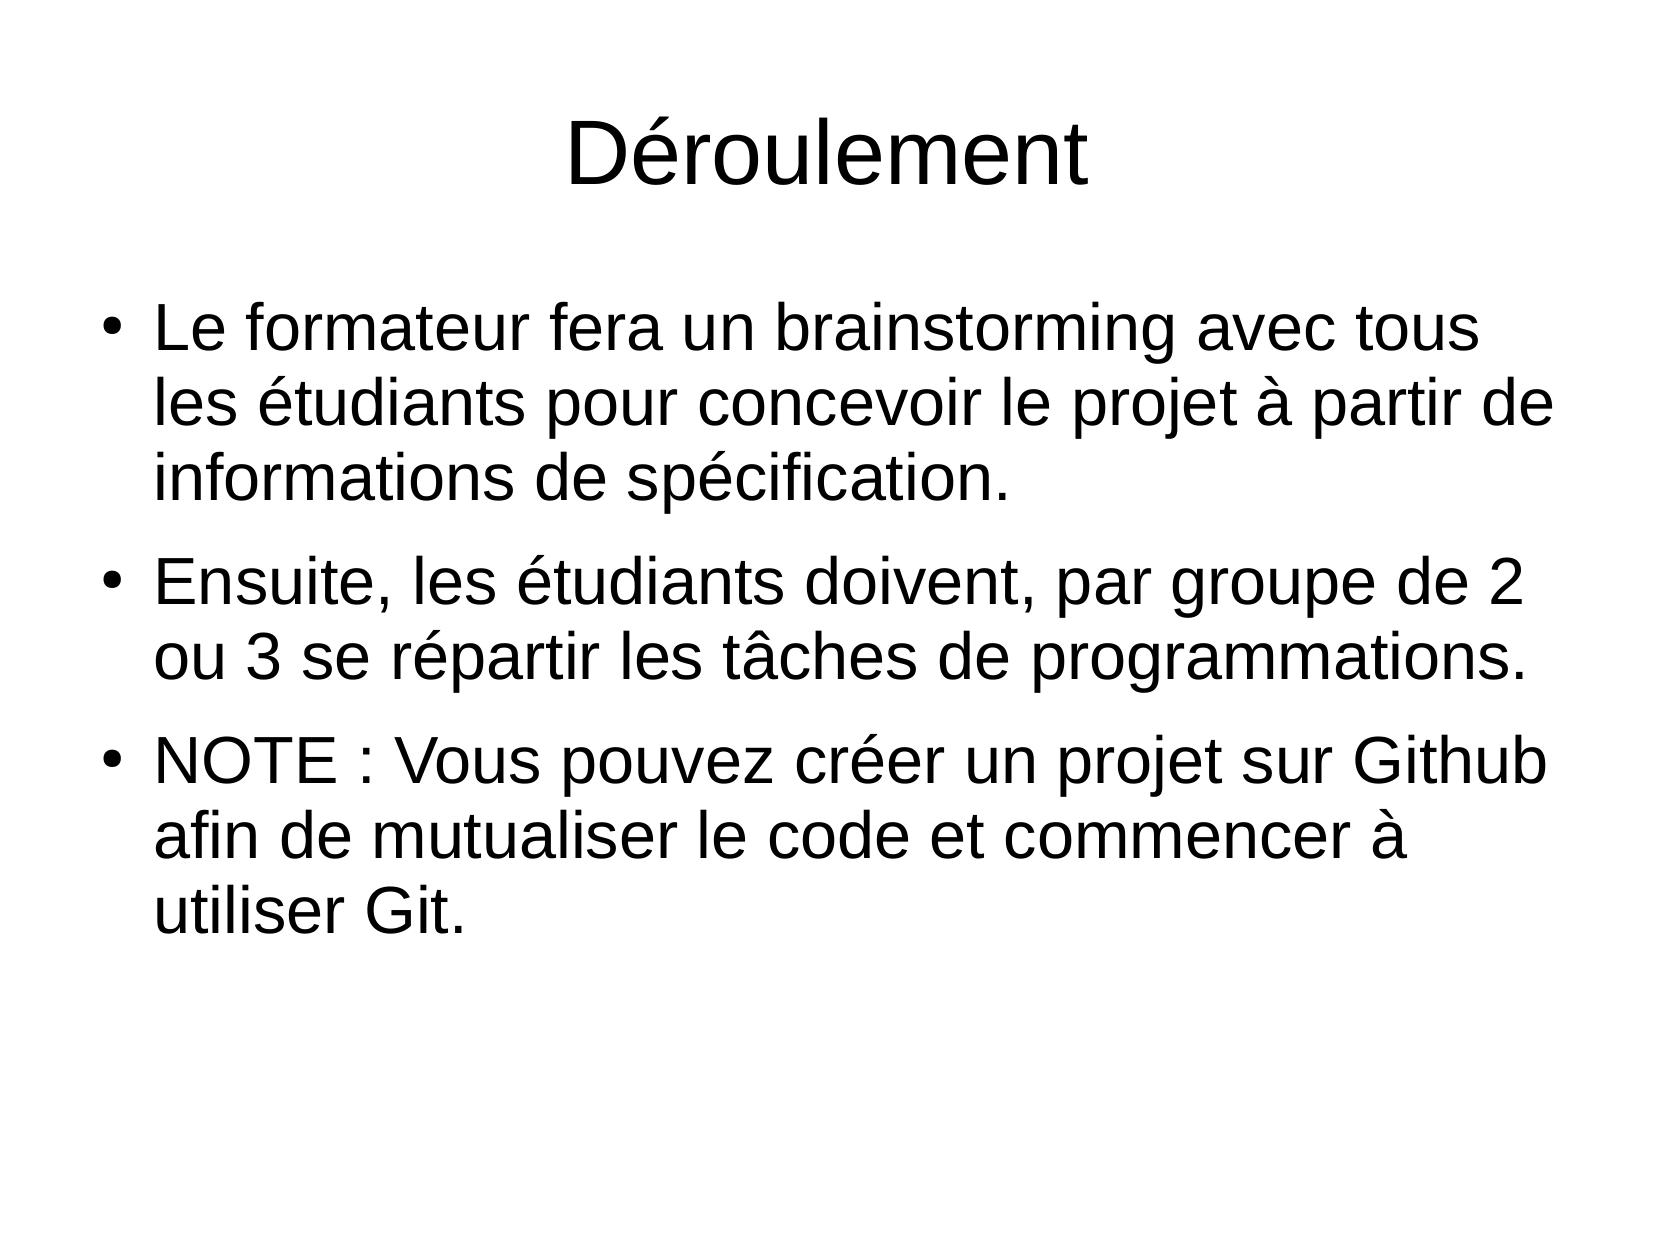

# Déroulement
Le formateur fera un brainstorming avec tous les étudiants pour concevoir le projet à partir de informations de spécification.
Ensuite, les étudiants doivent, par groupe de 2 ou 3 se répartir les tâches de programmations.
NOTE : Vous pouvez créer un projet sur Github afin de mutualiser le code et commencer à utiliser Git.